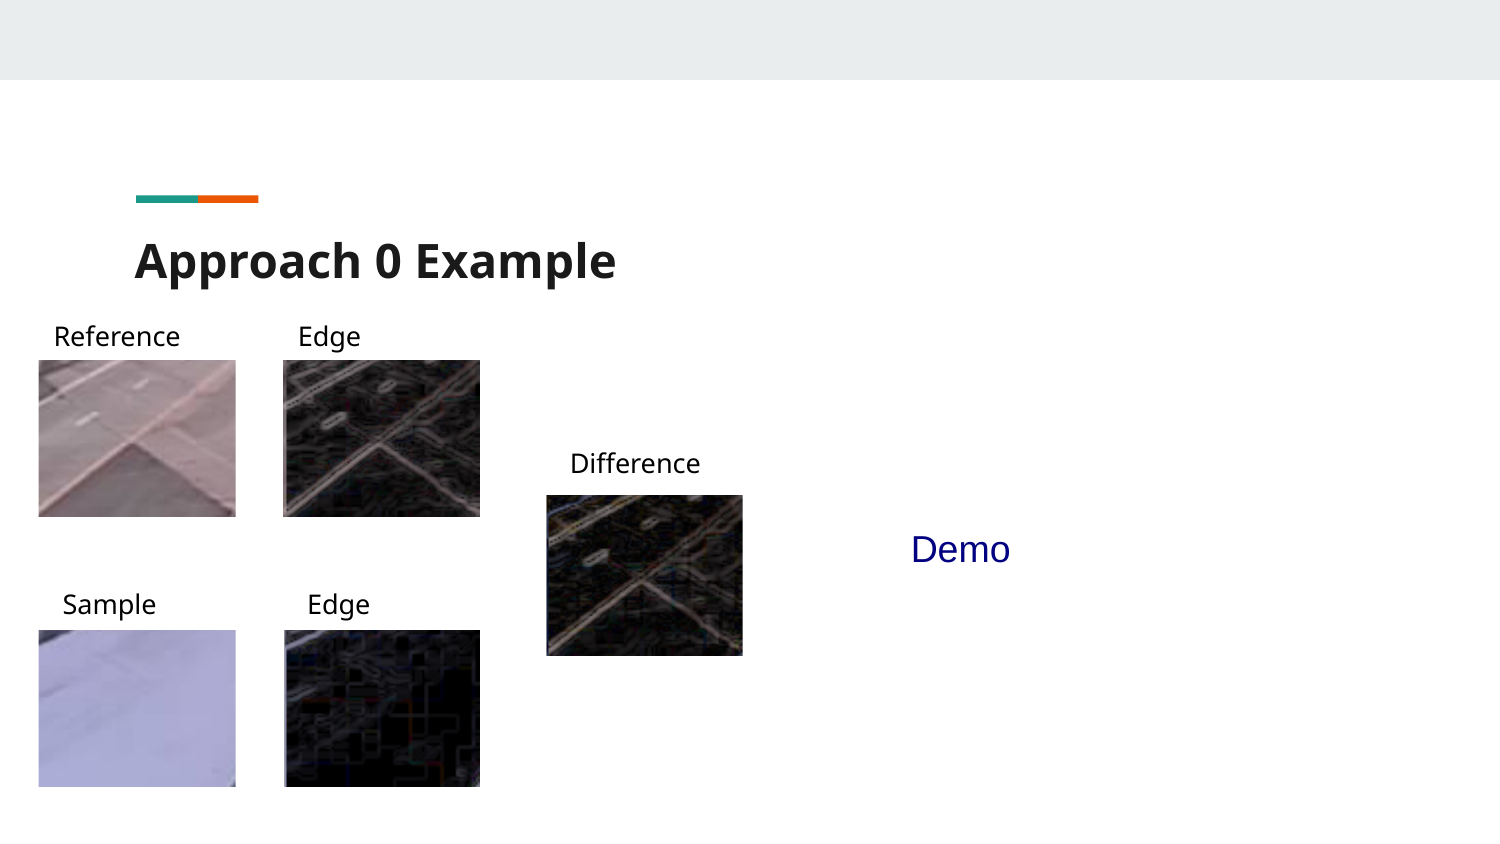

# Approach 0 Example
Reference
Edge
Difference
Demo
Sample
Edge